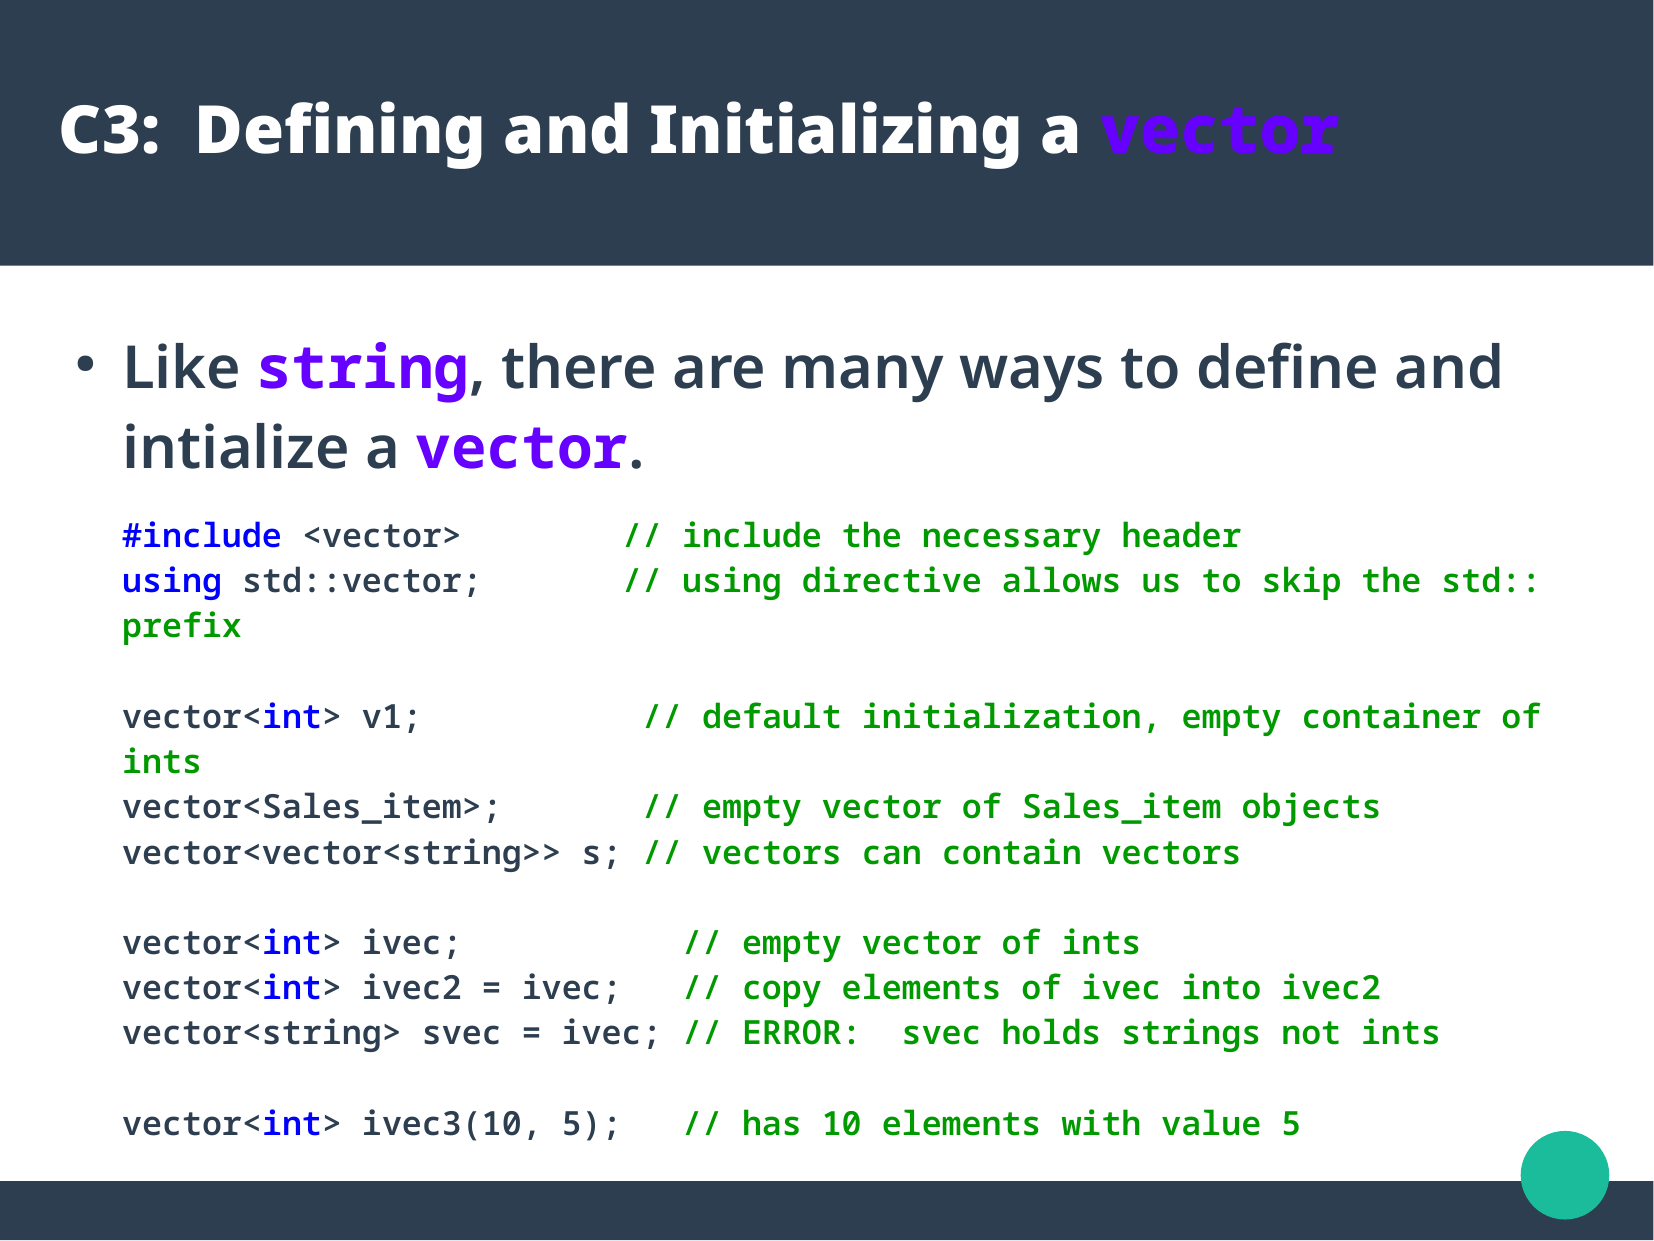

# C3: Defining and Initializing a vector
Like string, there are many ways to define and intialize a vector.
#include <vector> // include the necessary header
using std::vector; // using directive allows us to skip the std:: prefix
vector<int> v1; // default initialization, empty container of ints
vector<Sales_item>; // empty vector of Sales_item objects
vector<vector<string>> s; // vectors can contain vectors
vector<int> ivec; // empty vector of ints
vector<int> ivec2 = ivec; // copy elements of ivec into ivec2
vector<string> svec = ivec; // ERROR: svec holds strings not ints
vector<int> ivec3(10, 5); // has 10 elements with value 5